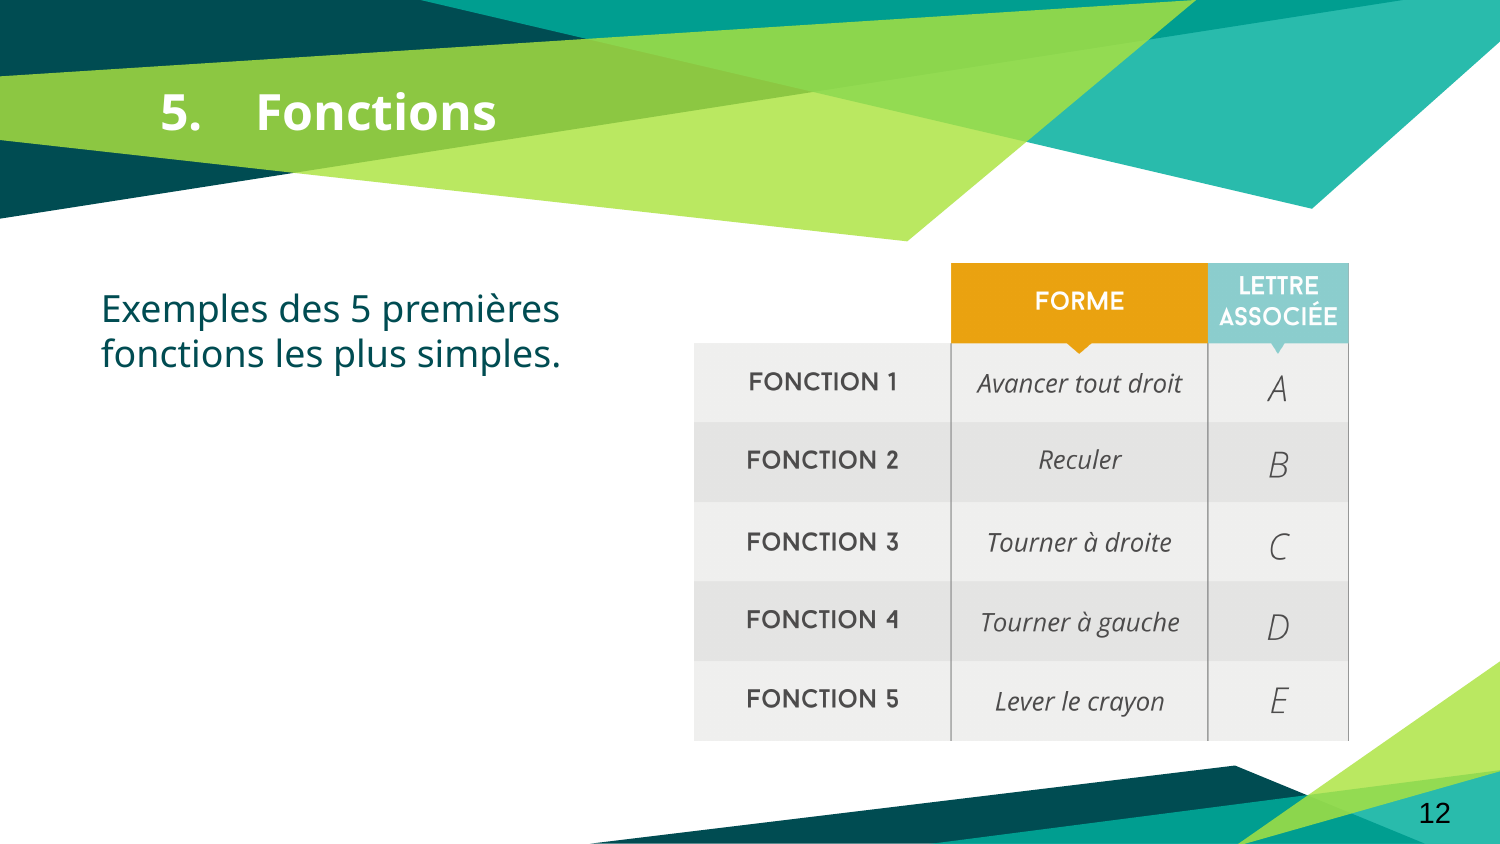

# 5. Fonctions
Exemples des 5 premières
fonctions les plus simples.